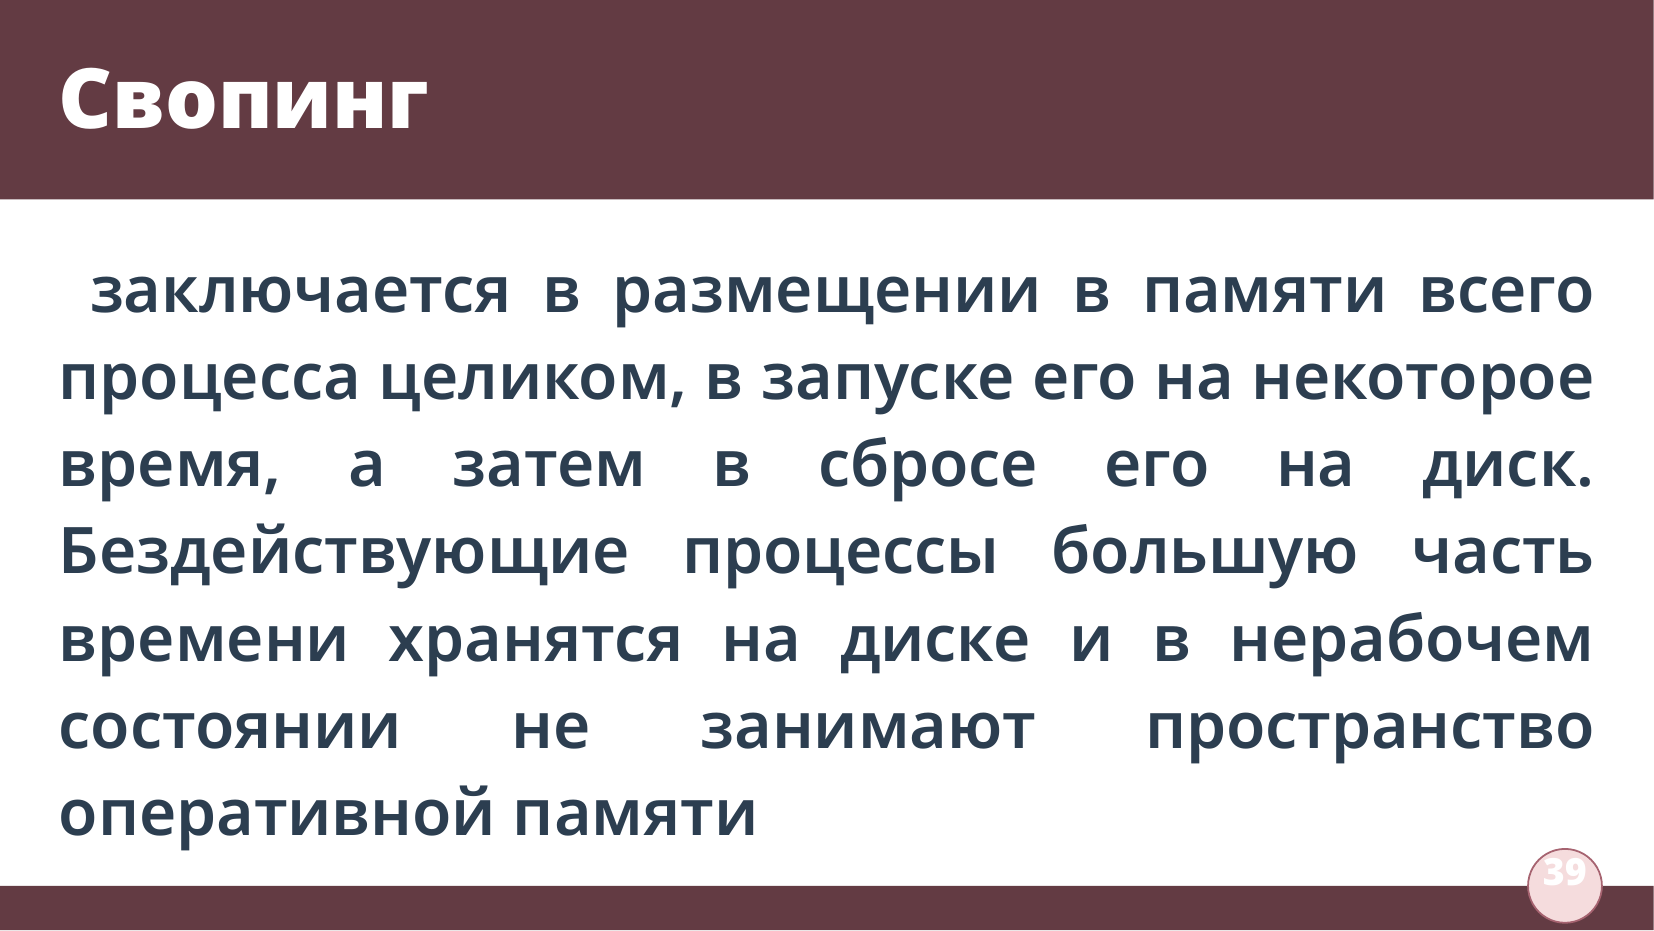

# Свопинг
 заключается в размещении в памяти всего процесса целиком, в запуске его на некоторое время, а затем в сбросе его на диск. Бездействующие процессы большую часть времени хранятся на диске и в нерабочем состоянии не занимают пространство оперативной памяти